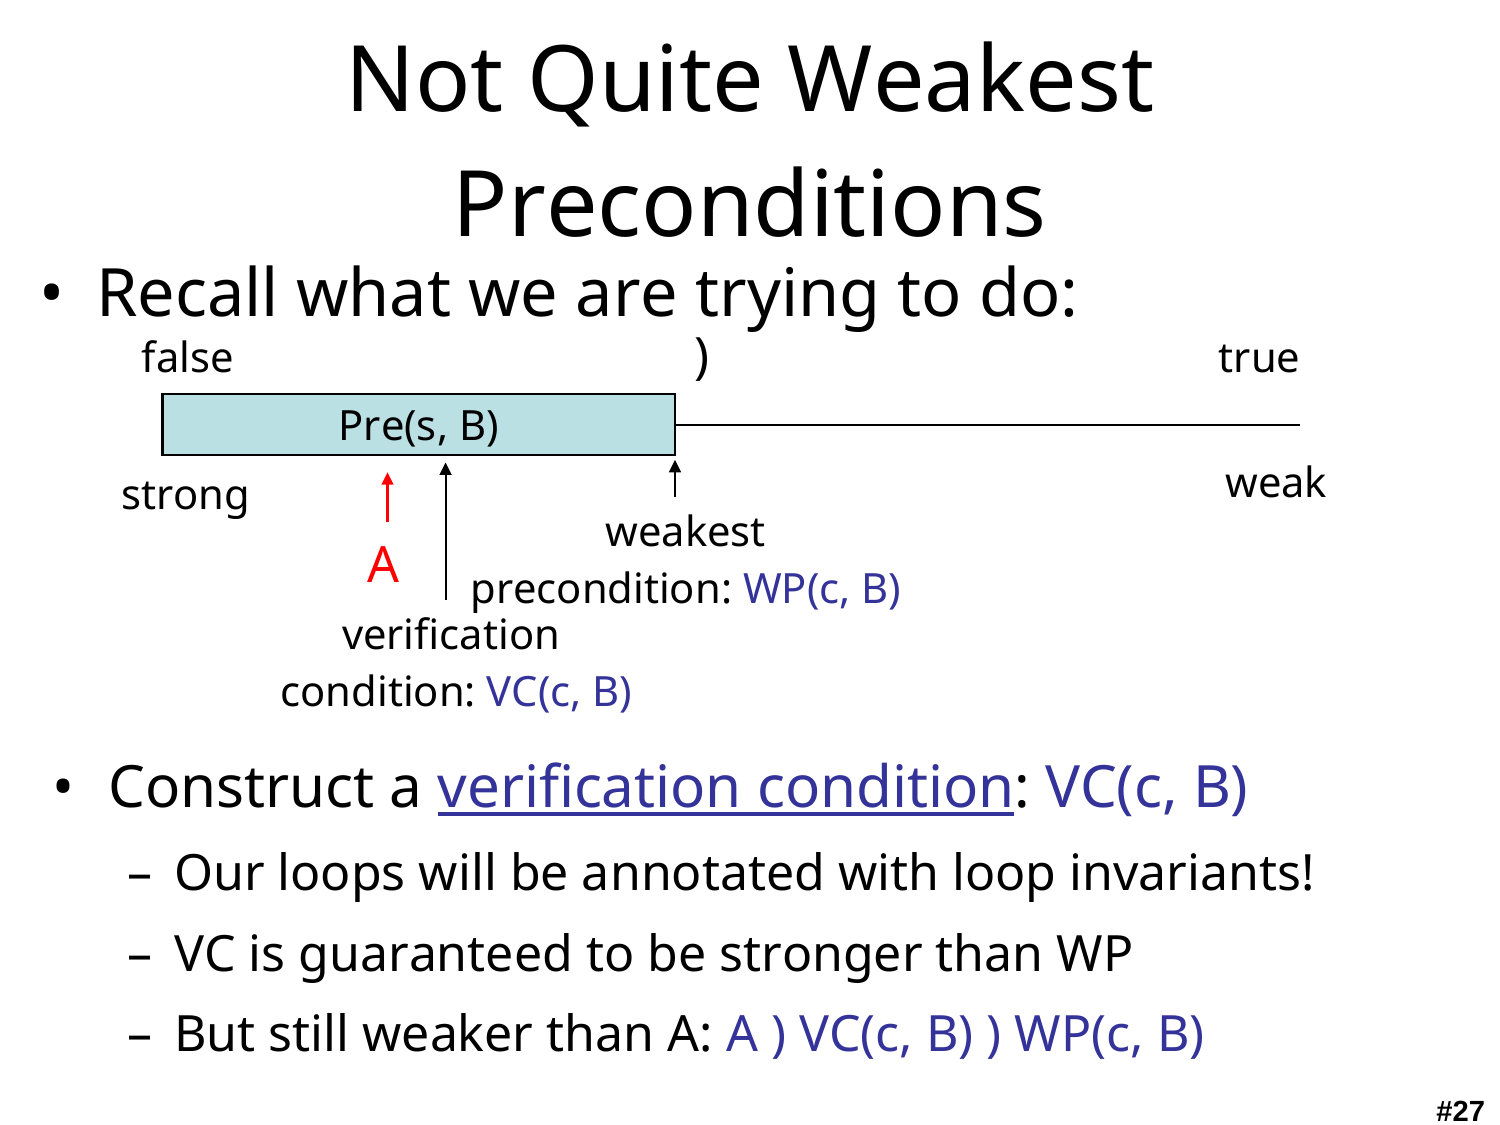

# Not Quite Weakest Preconditions
Recall what we are trying to do:
)
false
true
Pre(s, B)
weak
strong
verification
condition: VC(c, B)
weakest
precondition: WP(c, B)
A
Construct a verification condition: VC(c, B)
Our loops will be annotated with loop invariants!
VC is guaranteed to be stronger than WP
But still weaker than A: A ) VC(c, B) ) WP(c, B)
27